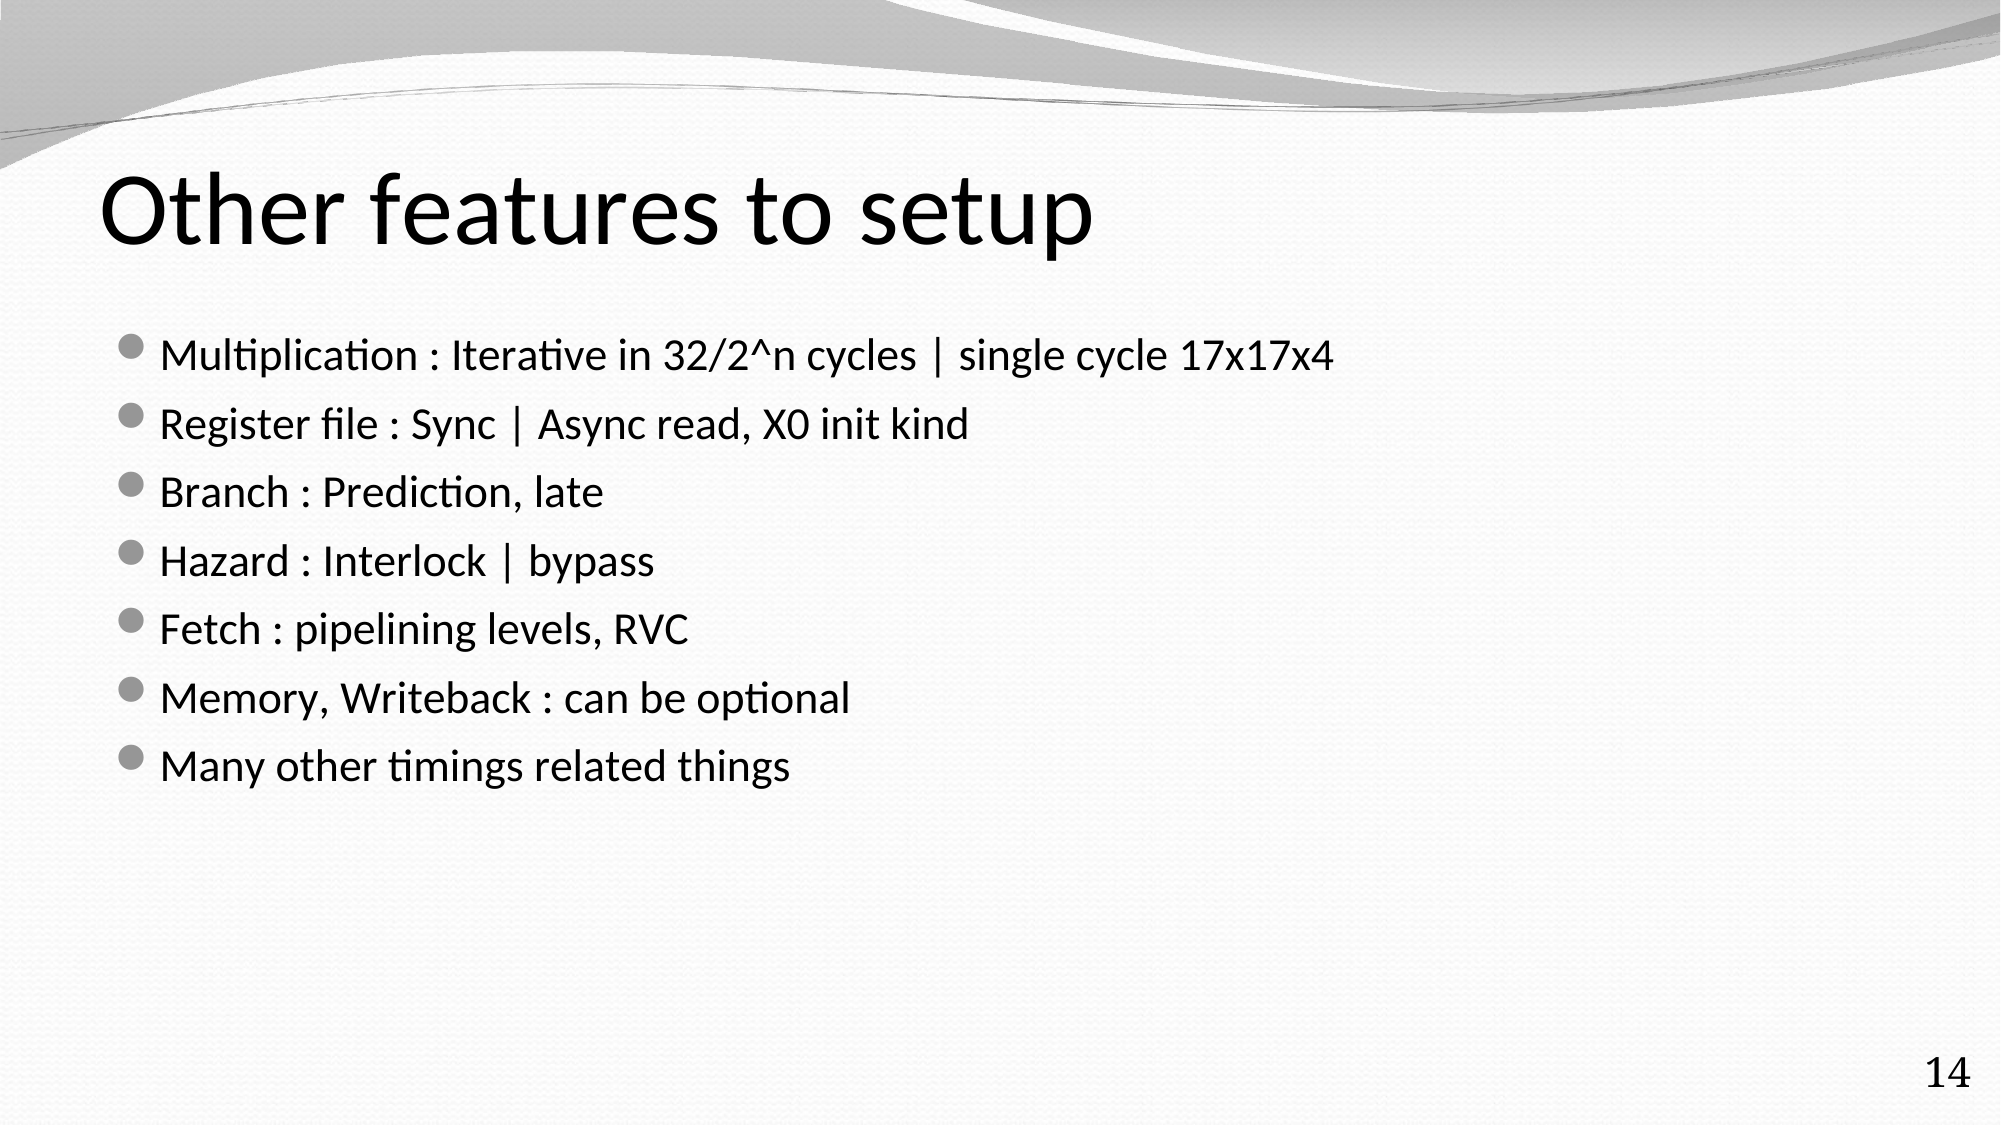

# Other features to setup
Multiplication : Iterative in 32/2^n cycles | single cycle 17x17x4
Register file : Sync | Async read, X0 init kind
Branch : Prediction, late
Hazard : Interlock | bypass
Fetch : pipelining levels, RVC
Memory, Writeback : can be optional
Many other timings related things